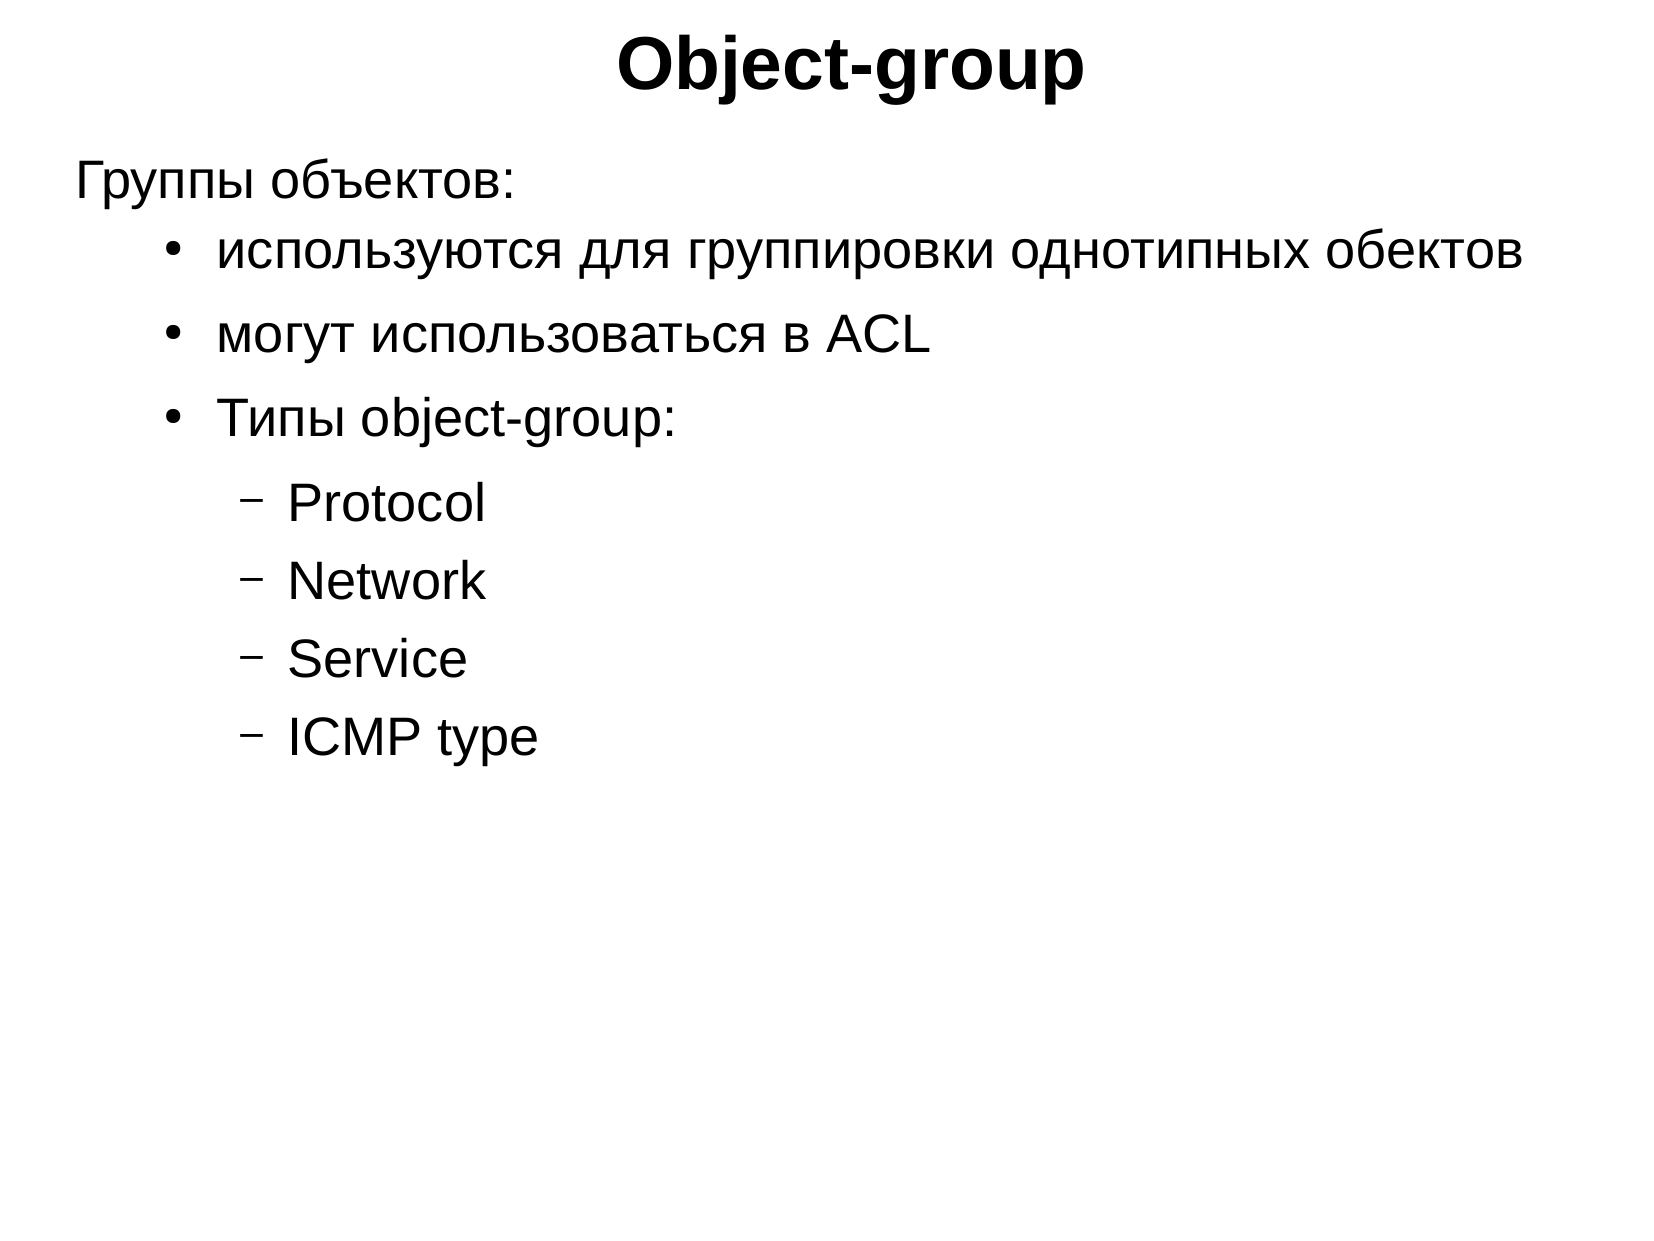

Object-group
# Группы объектов:
используются для группировки однотипных обектов
могут использоваться в ACL
Типы object-group:
Protocol
Network
Service
ICMP type